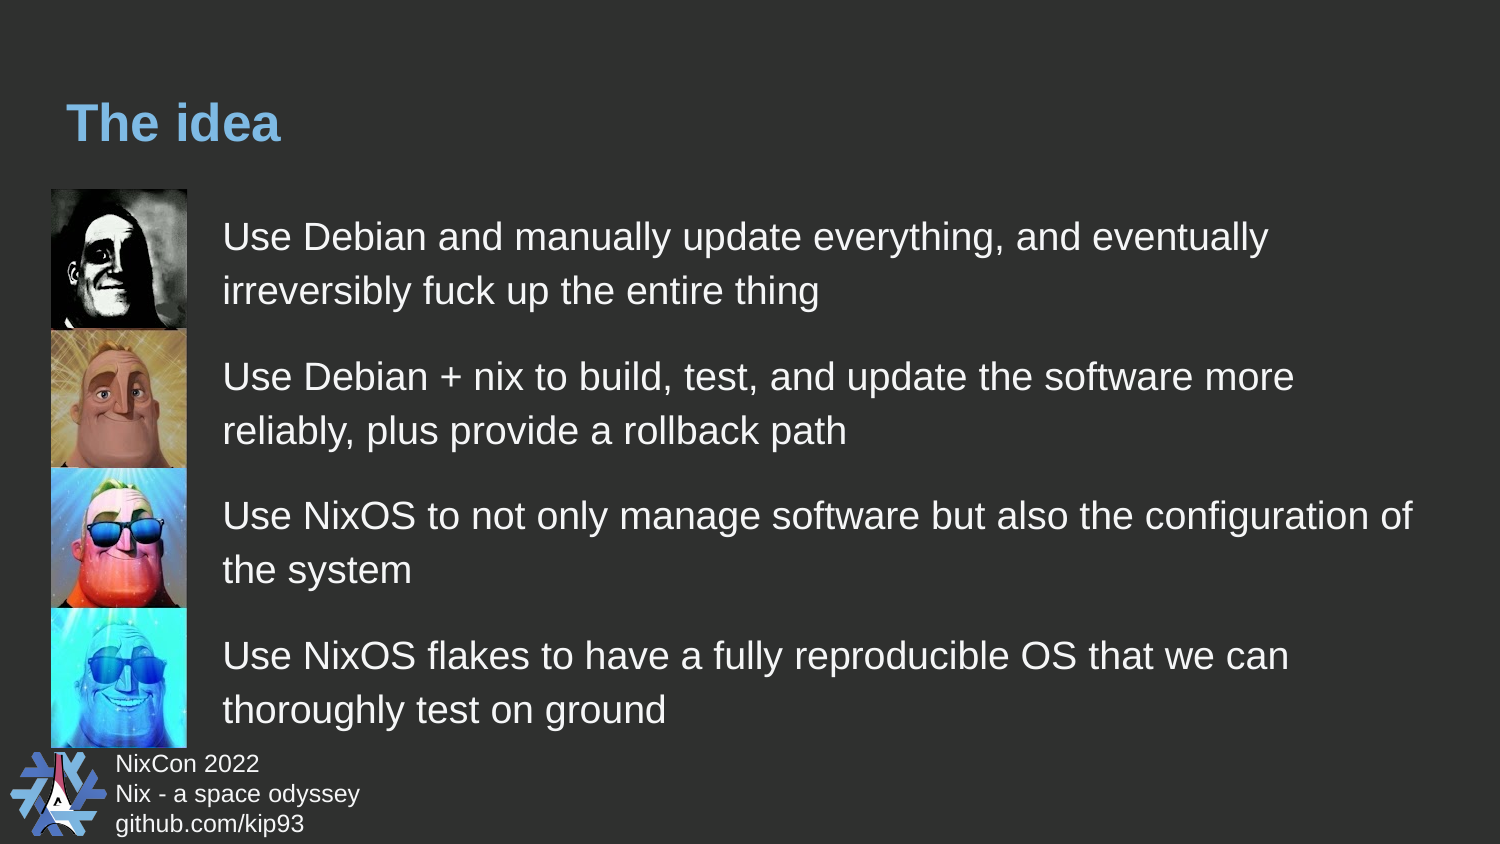

# The idea
Use Debian and manually update everything, and eventually irreversibly fuck up the entire thing
Use Debian + nix to build, test, and update the software more reliably, plus provide a rollback path
Use NixOS to not only manage software but also the configuration of the system
Use NixOS flakes to have a fully reproducible OS that we can thoroughly test on ground